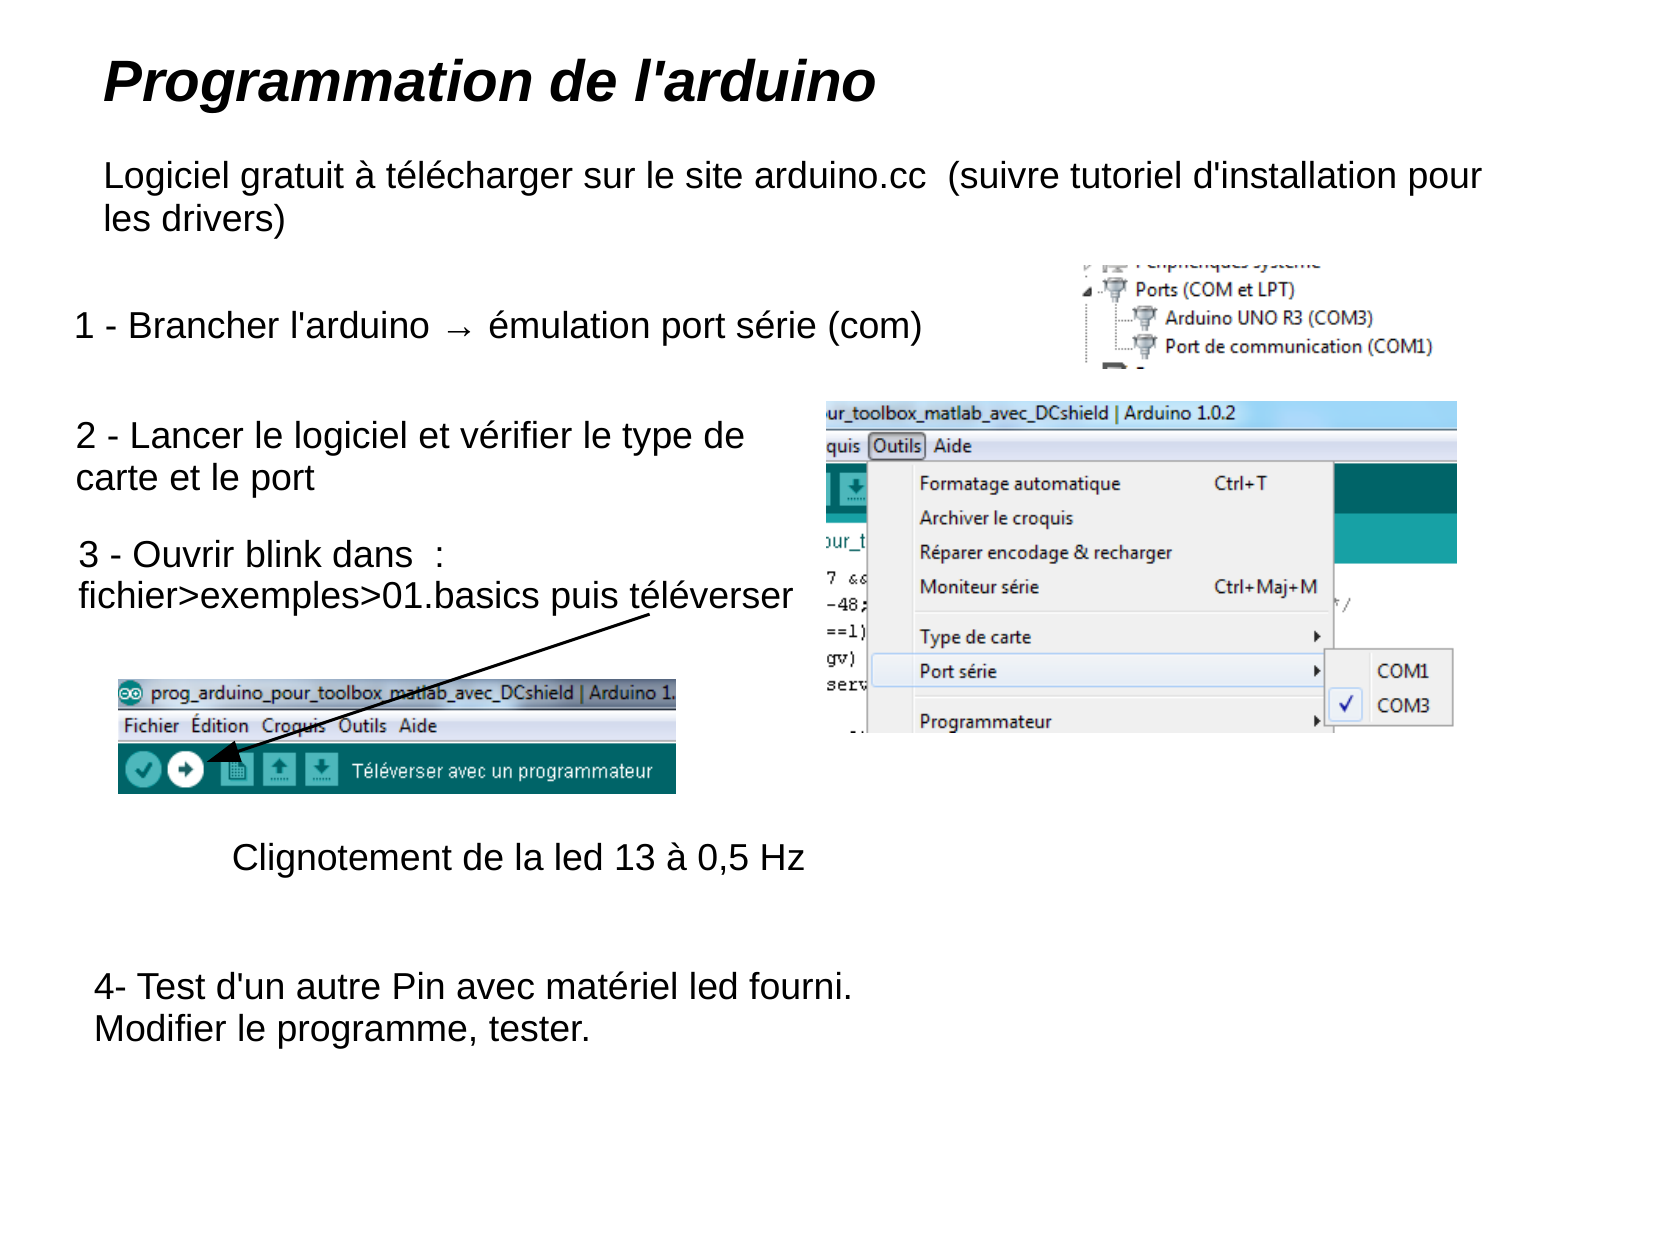

Programmation de l'arduino
Logiciel gratuit à télécharger sur le site arduino.cc (suivre tutoriel d'installation pour les drivers)
1 - Brancher l'arduino → émulation port série (com)
2 - Lancer le logiciel et vérifier le type de
carte et le port
3 - Ouvrir blink dans :
fichier>exemples>01.basics puis téléverser
Clignotement de la led 13 à 0,5 Hz
4- Test d'un autre Pin avec matériel led fourni.
Modifier le programme, tester.